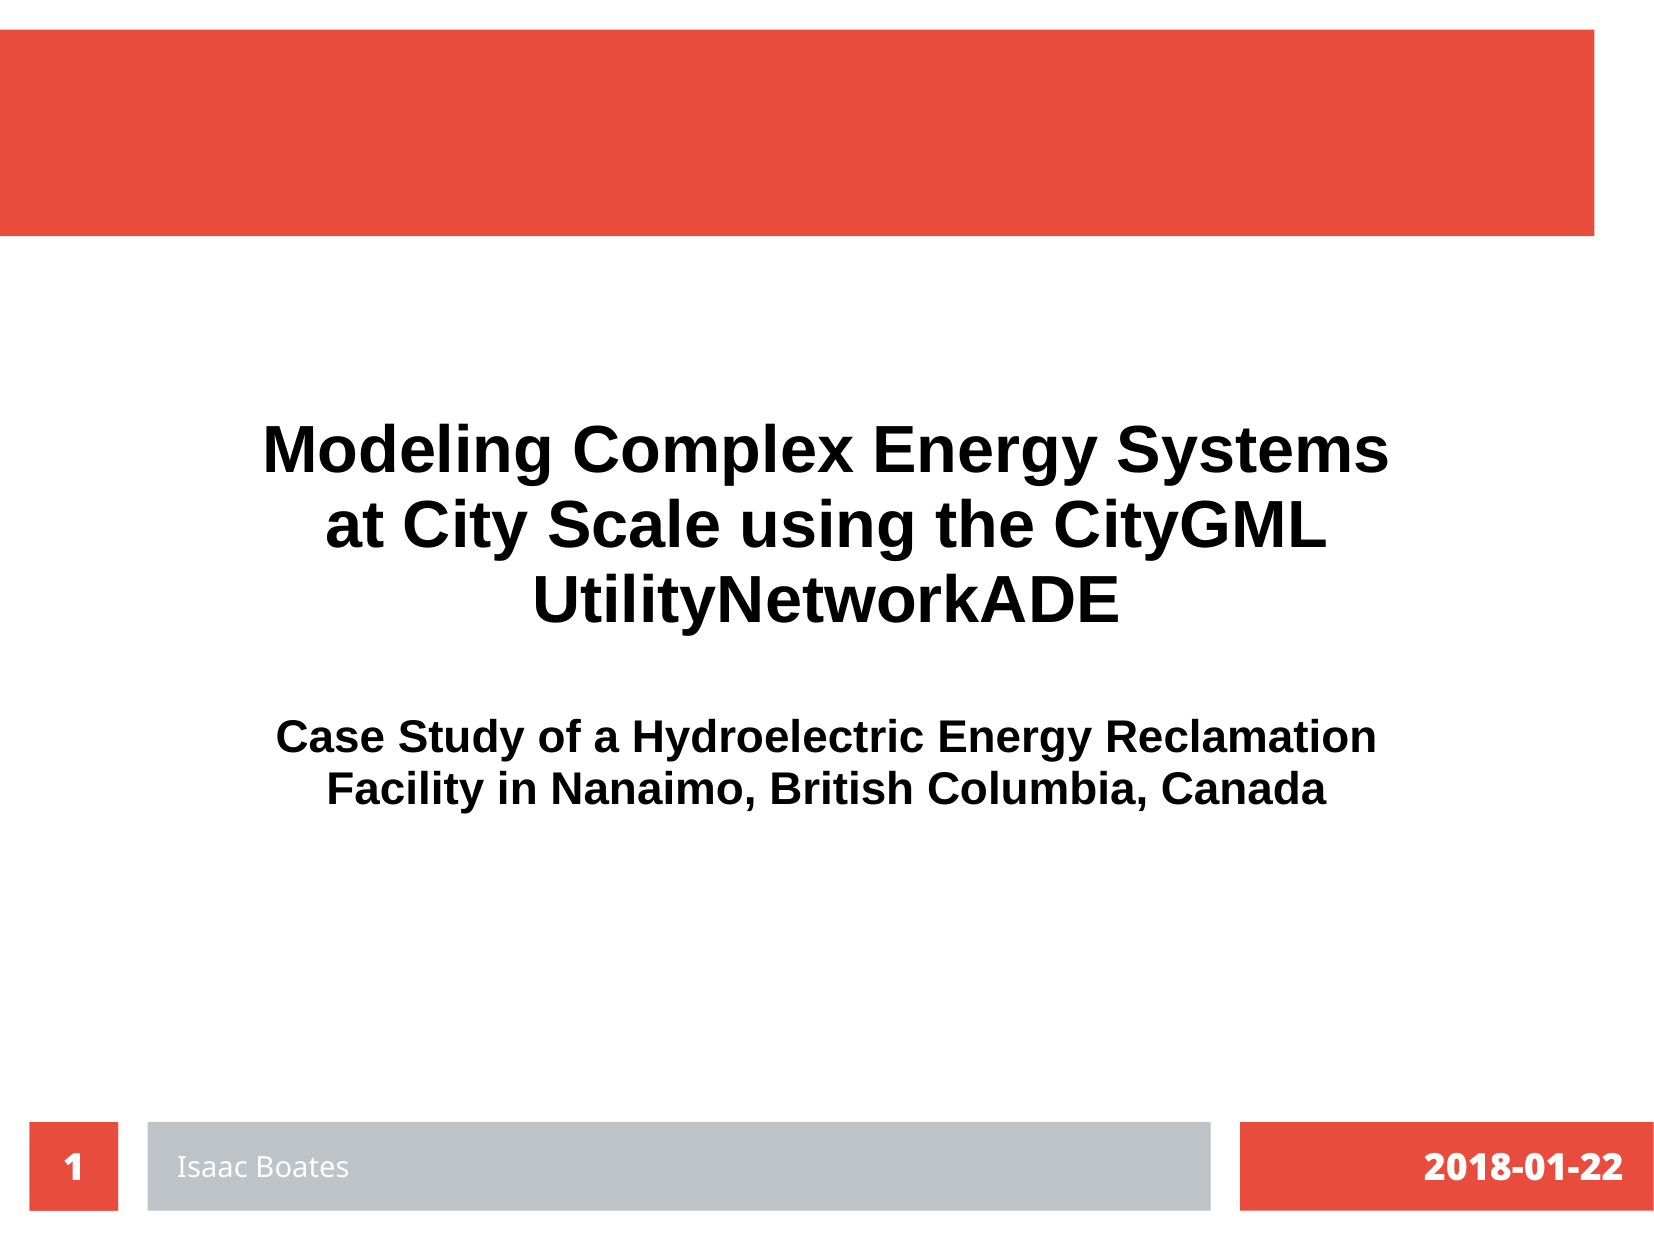

Modeling Complex Energy Systems at City Scale using the CityGML UtilityNetworkADE
Case Study of a Hydroelectric Energy Reclamation Facility in Nanaimo, British Columbia, Canada
1